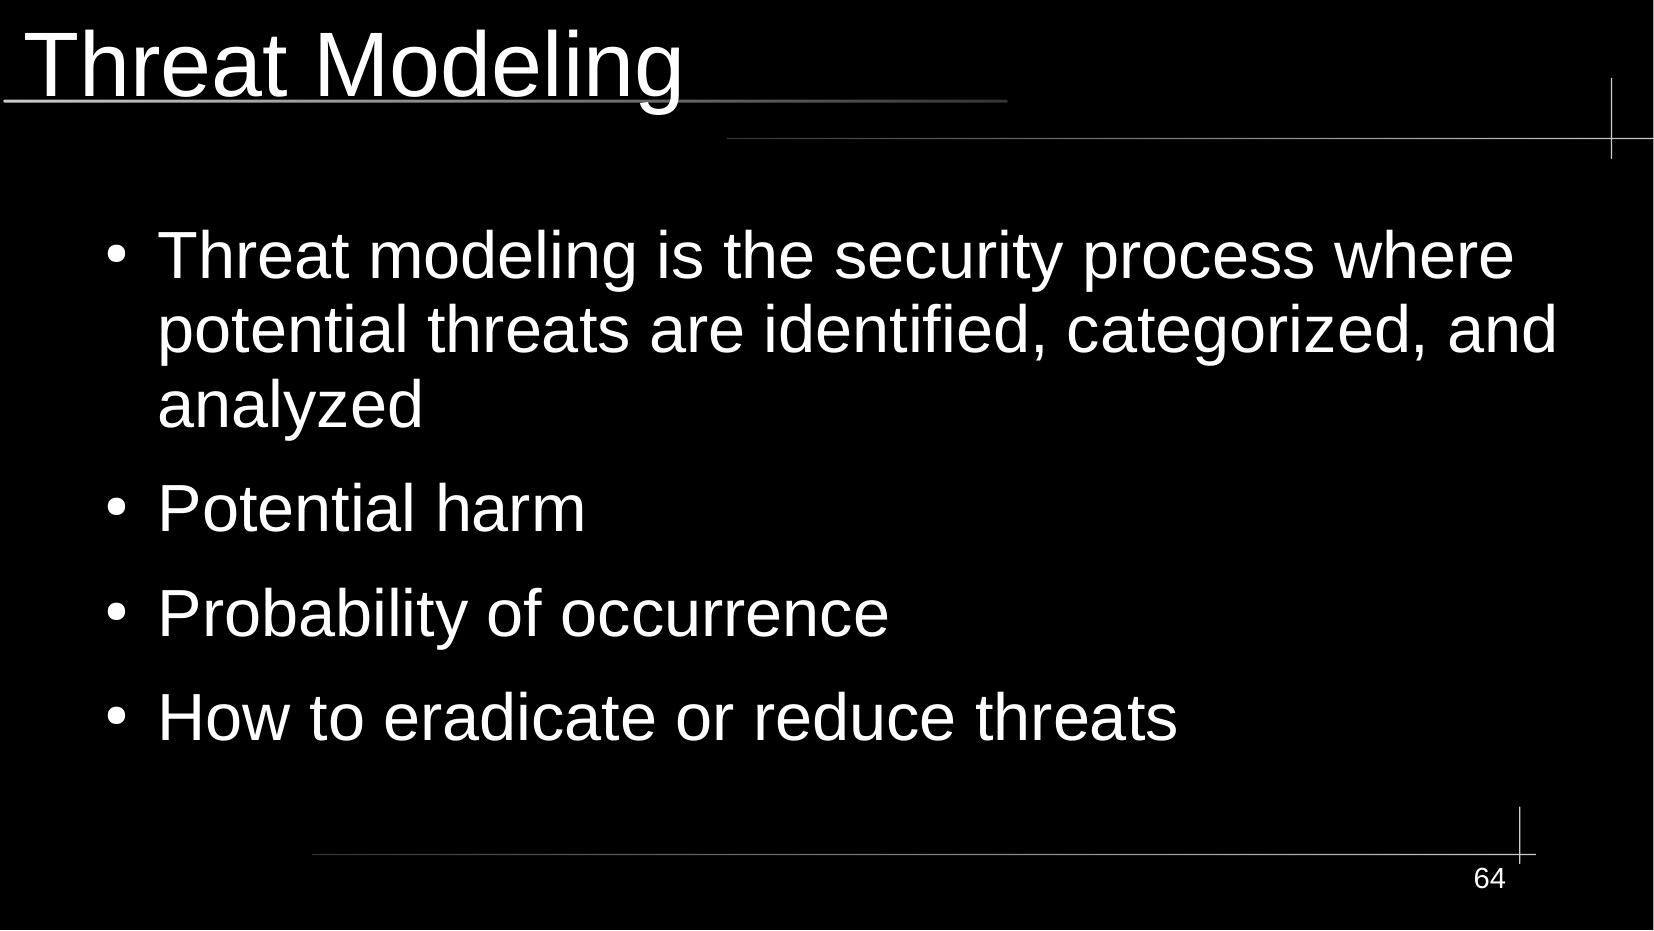

# Threat Modeling
Threat modeling is the security process where potential threats are identified, categorized, and analyzed
Potential harm
Probability of occurrence
How to eradicate or reduce threats
64